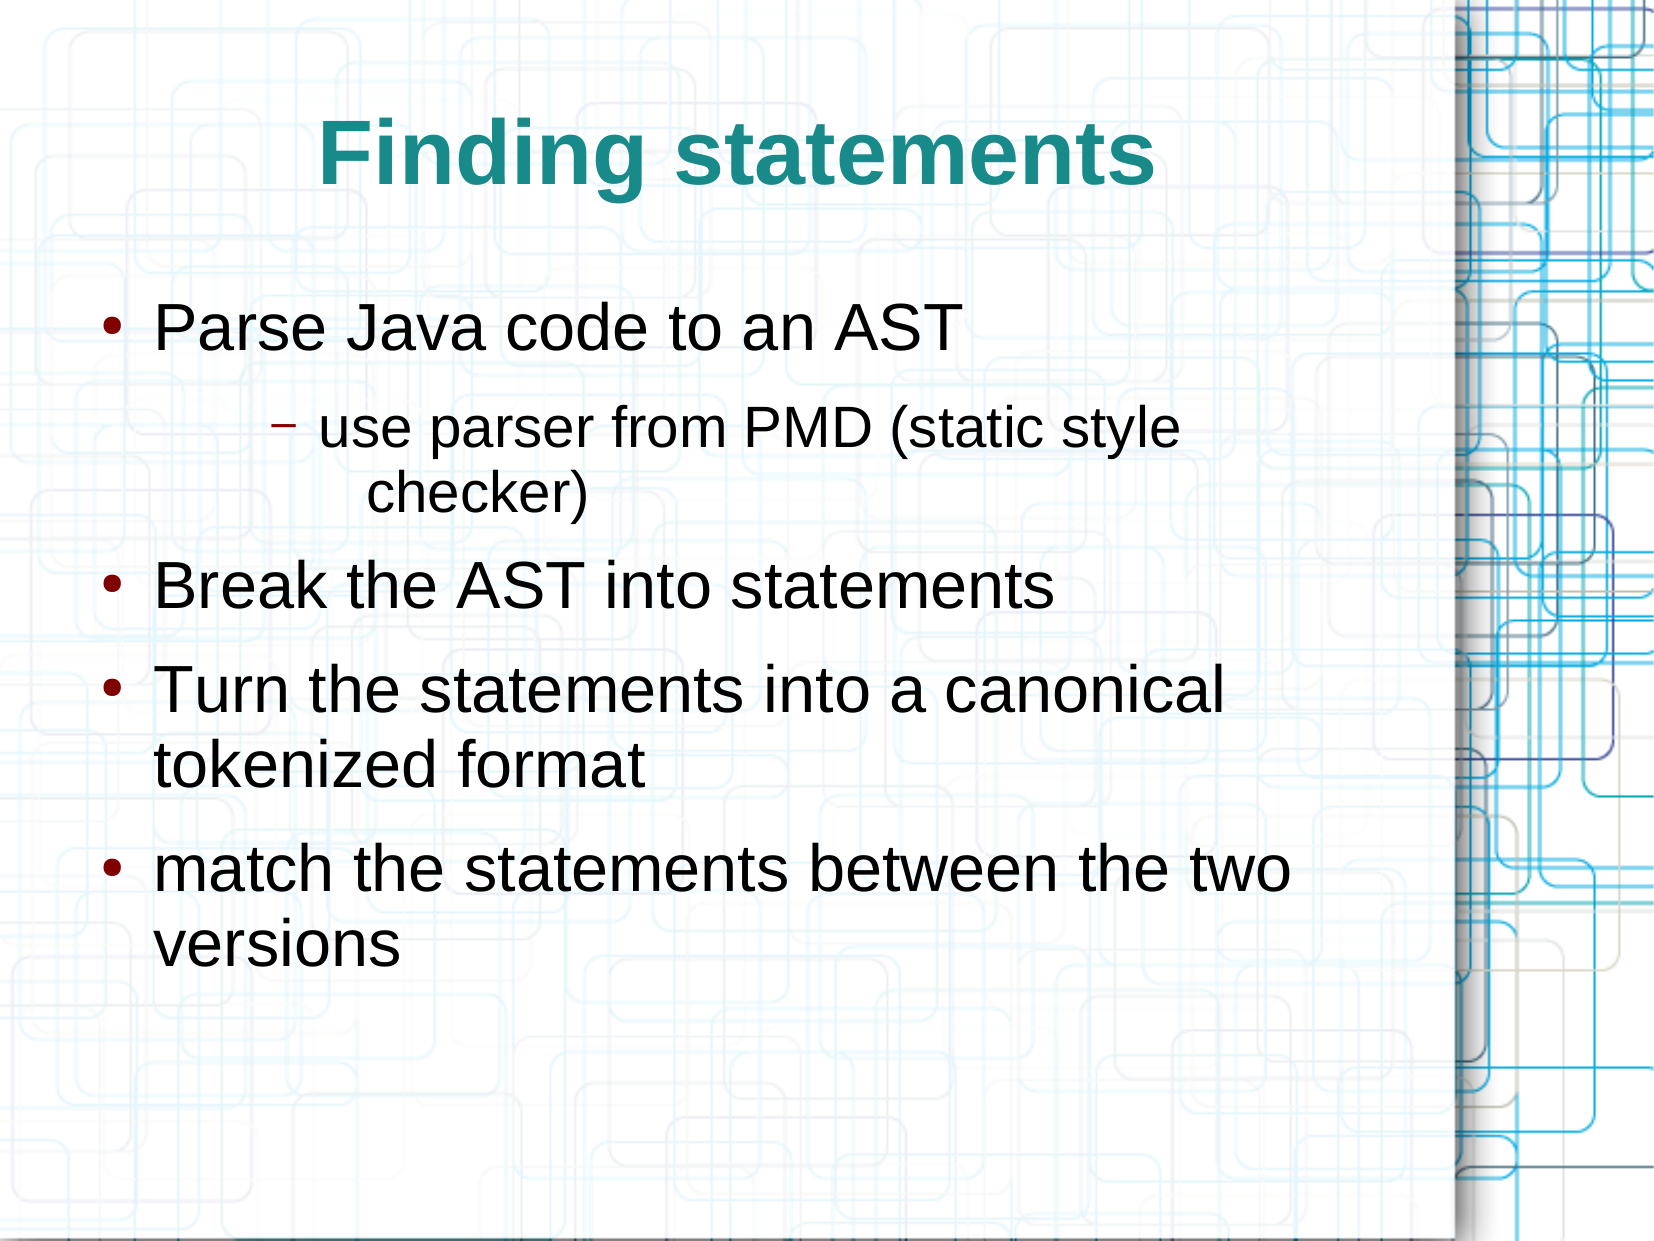

# Finding statements
Parse Java code to an AST
use parser from PMD (static style checker)
Break the AST into statements
Turn the statements into a canonical tokenized format
match the statements between the two versions